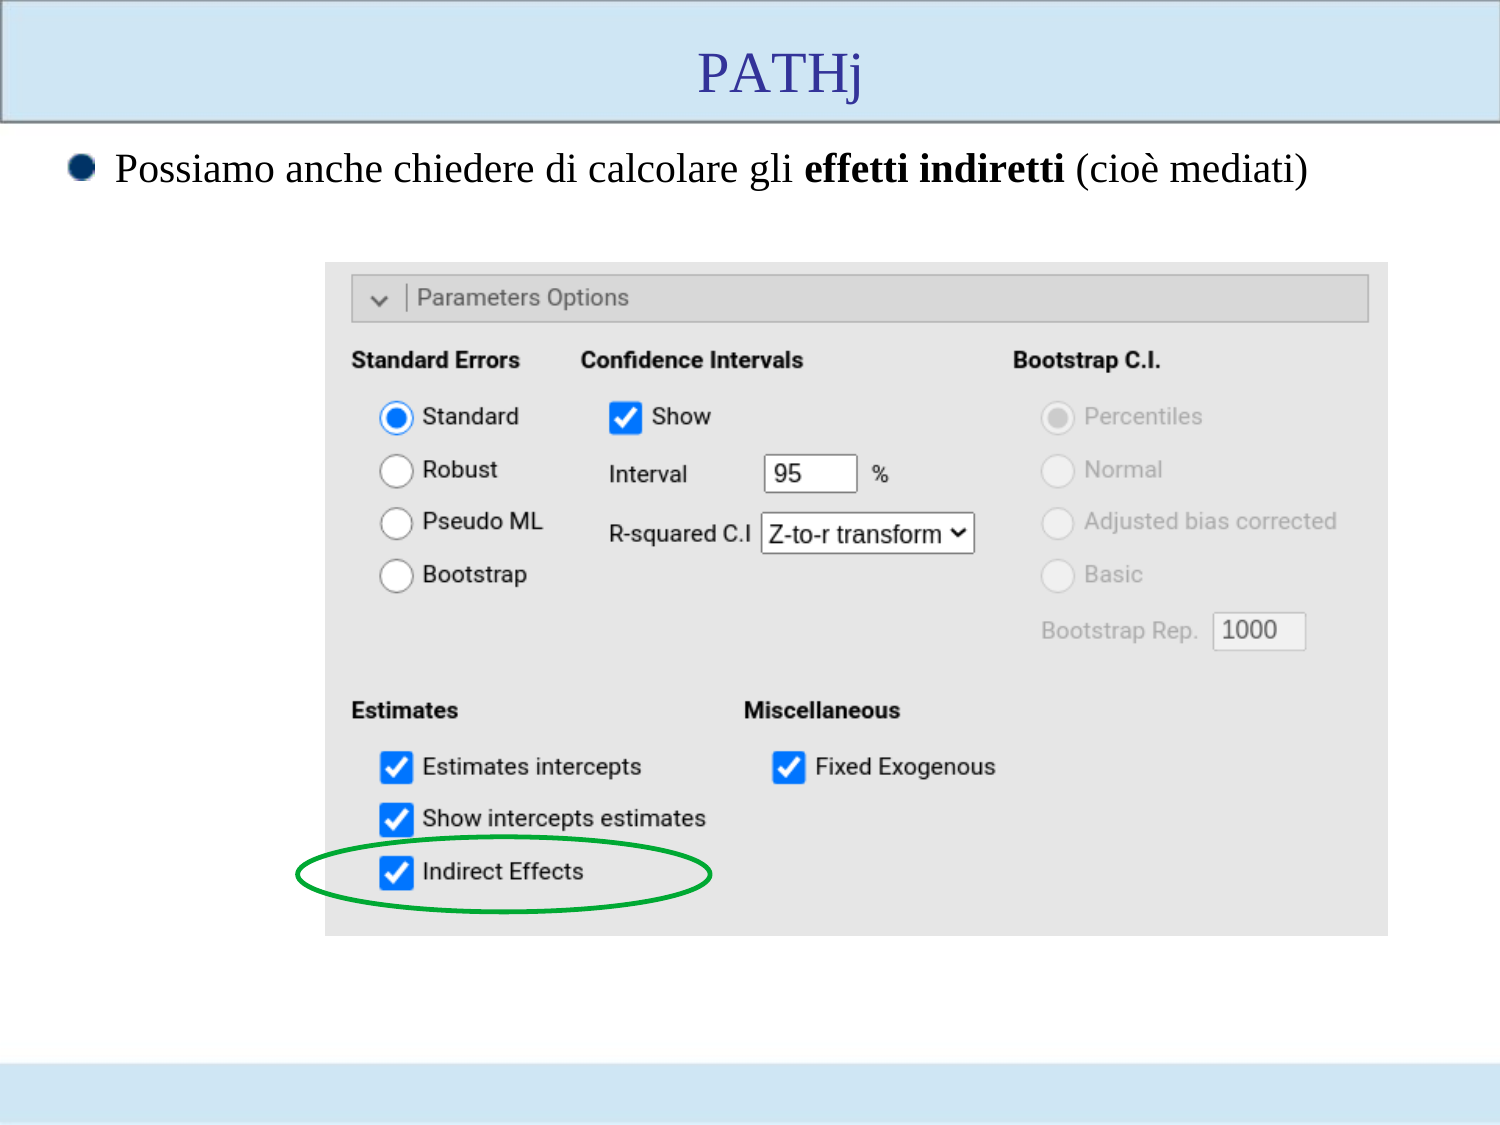

# PATHj
 Possiamo anche chiedere di calcolare gli effetti indiretti (cioè mediati)